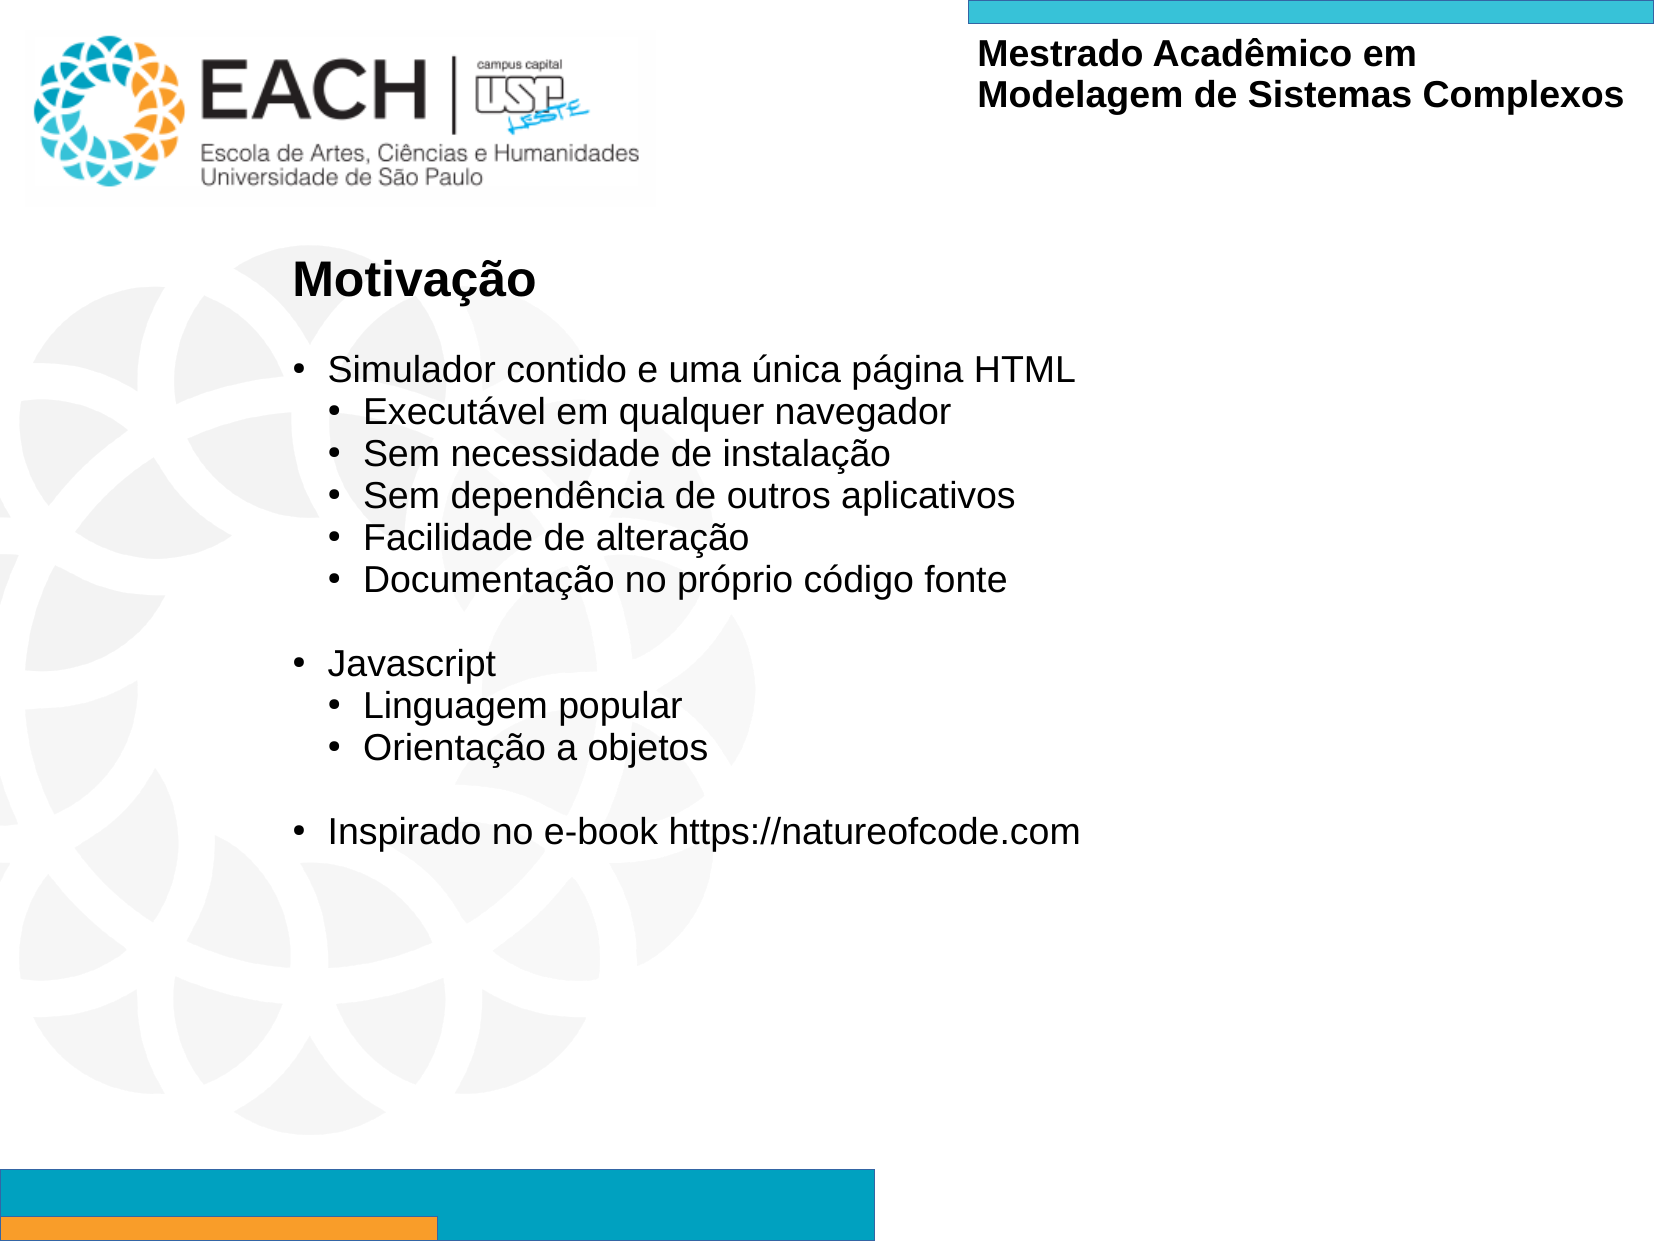

Mestrado Acadêmico em
Modelagem de Sistemas Complexos
Motivação
Simulador contido e uma única página HTML
Executável em qualquer navegador
Sem necessidade de instalação
Sem dependência de outros aplicativos
Facilidade de alteração
Documentação no próprio código fonte
Javascript
Linguagem popular
Orientação a objetos
Inspirado no e-book https://natureofcode.com